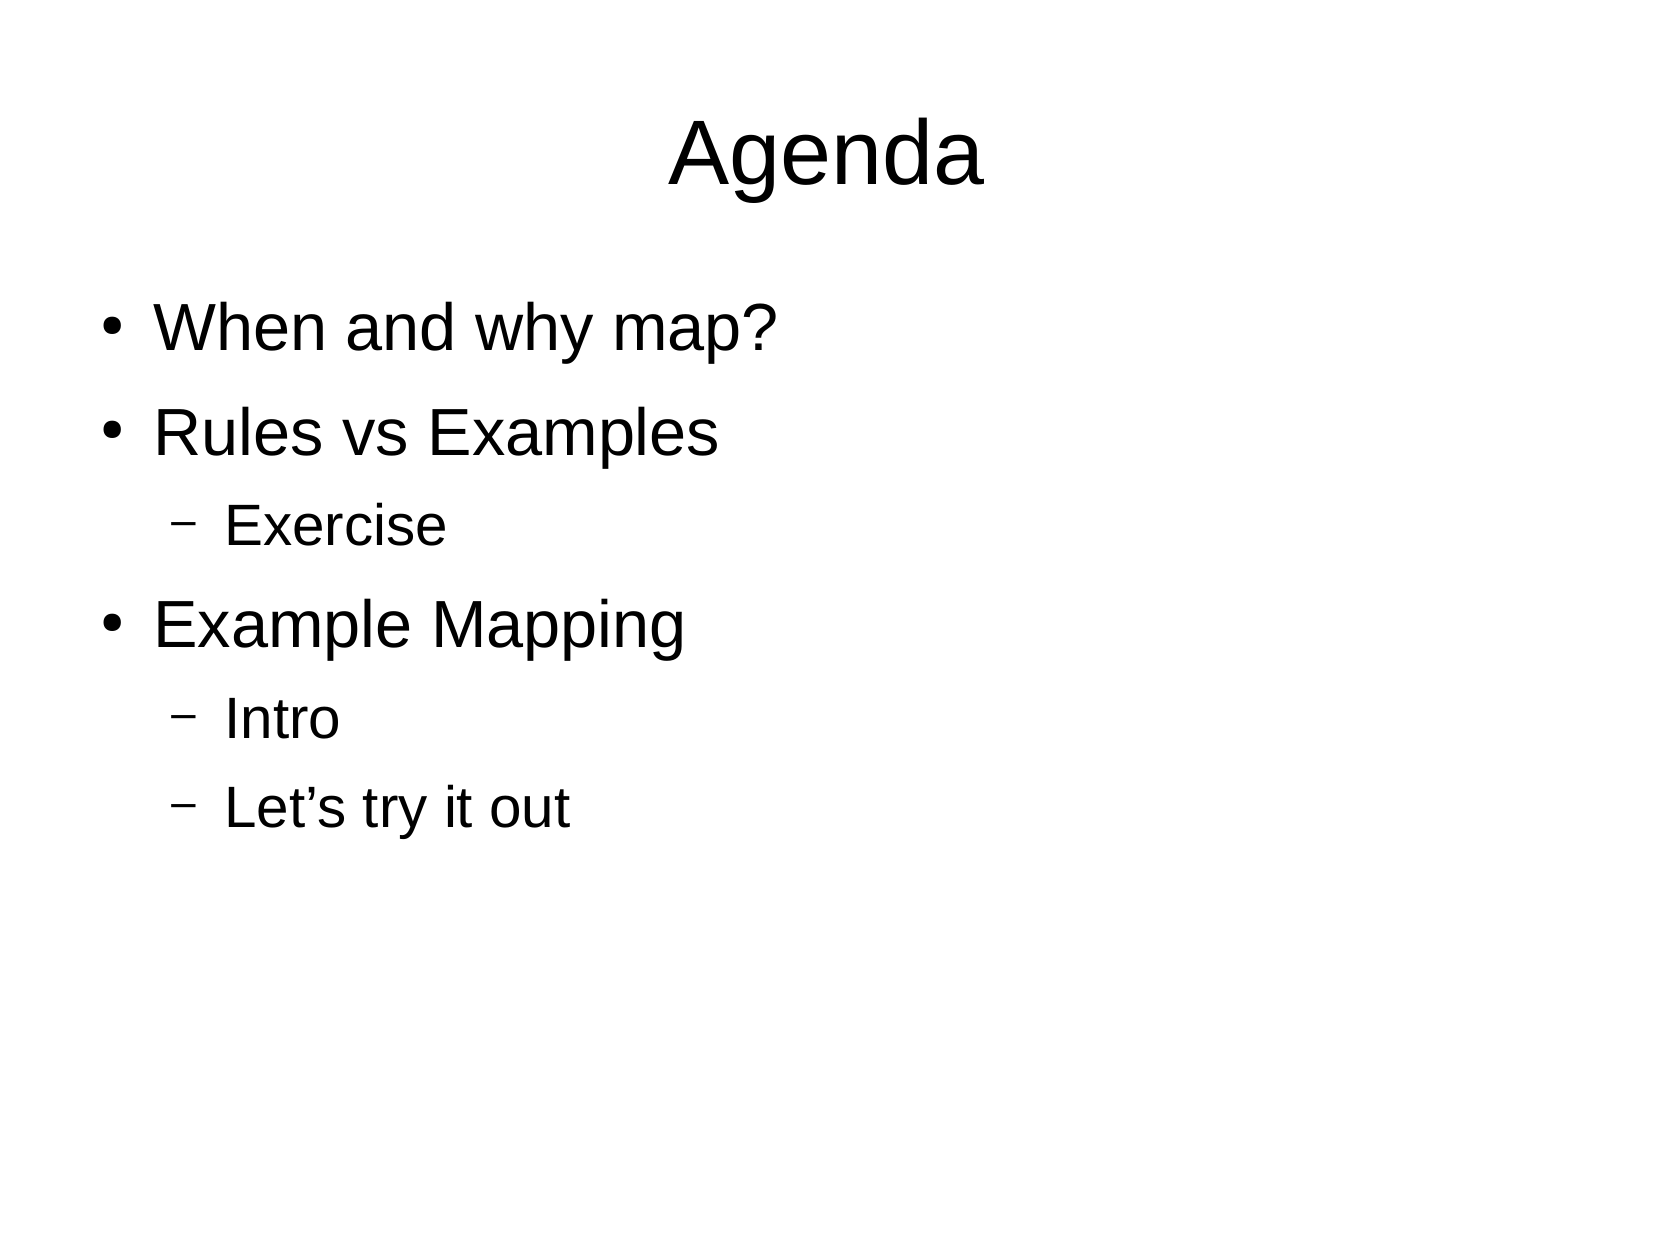

# Agenda
When and why map?
Rules vs Examples
Exercise
Example Mapping
Intro
Let’s try it out